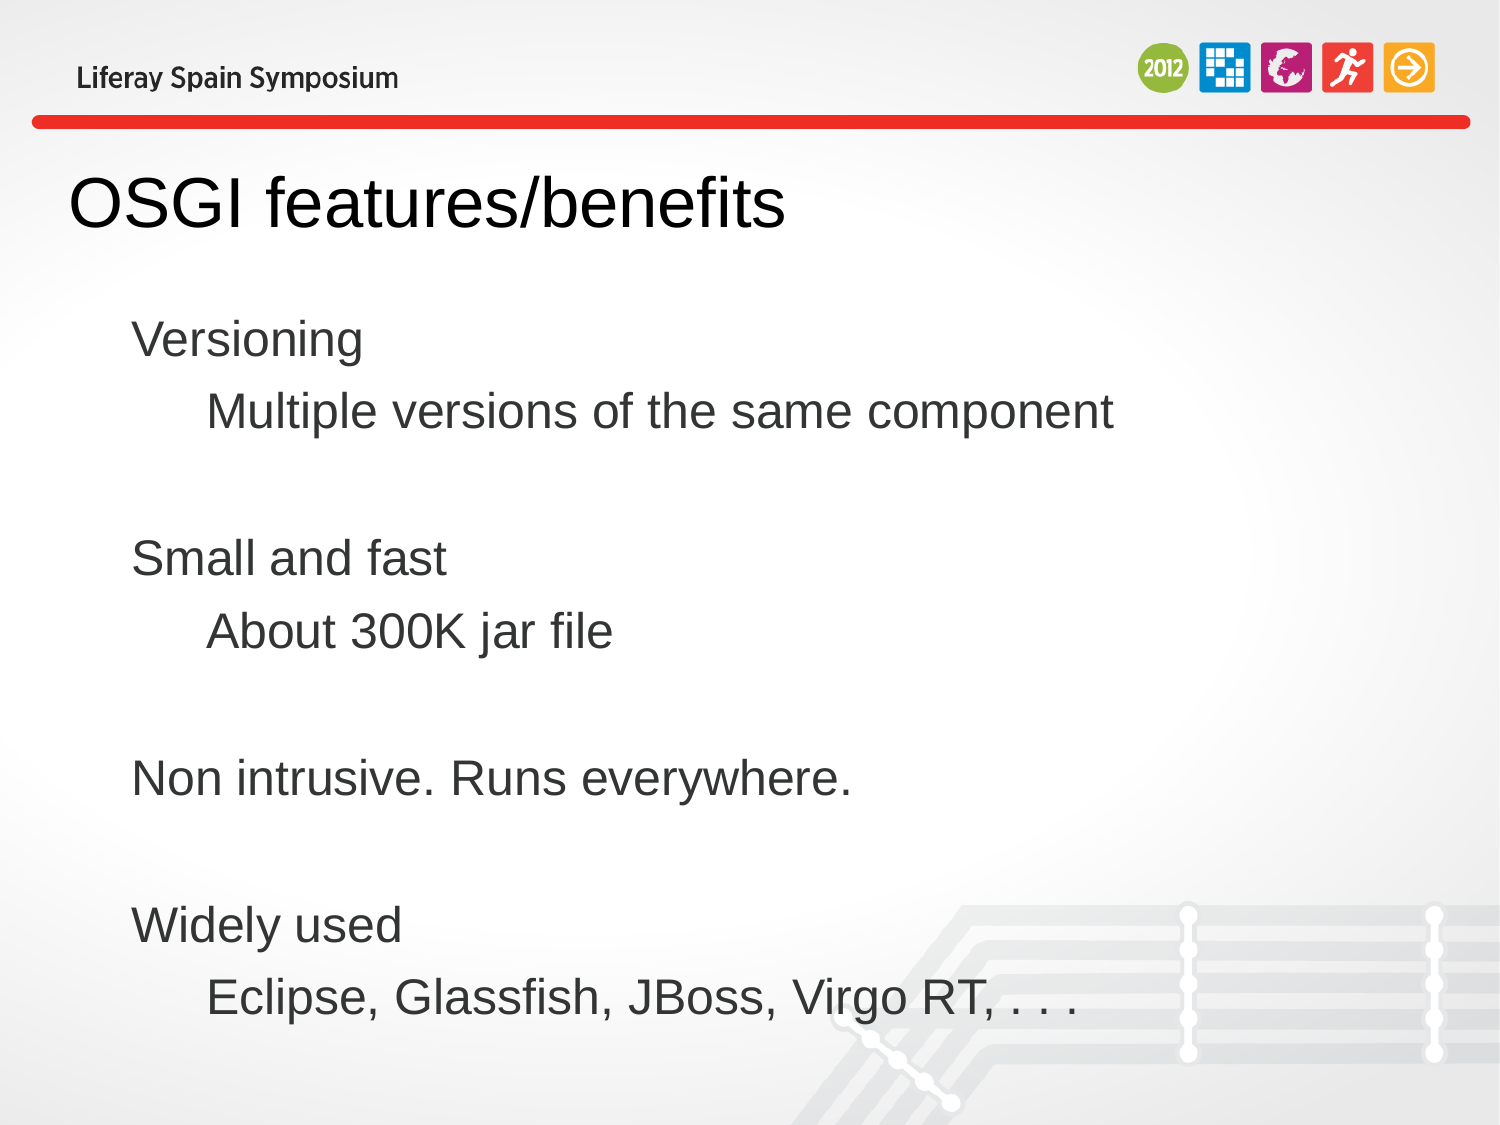

# OSGI features/benefits
Versioning
Multiple versions of the same component
Small and fast
About 300K jar file
Non intrusive. Runs everywhere.
Widely used
Eclipse, Glassfish, JBoss, Virgo RT, . . .